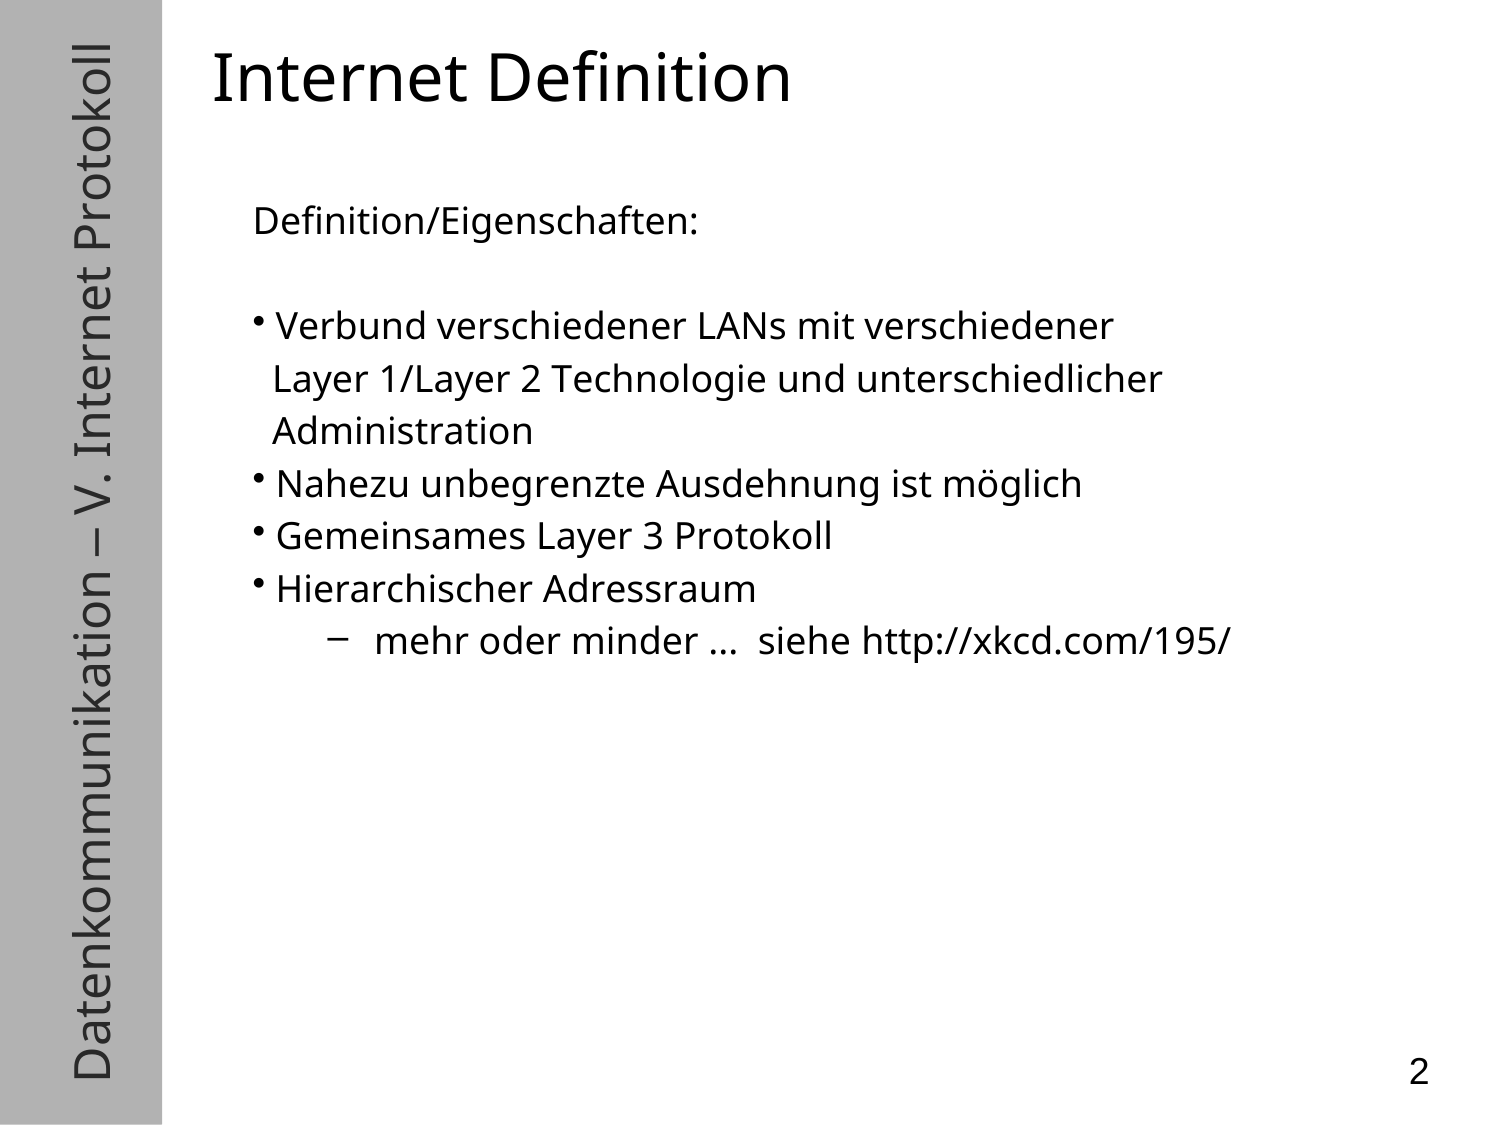

Internet Definition
Definition/Eigenschaften:
 Verbund verschiedener LANs mit verschiedener
 Layer 1/Layer 2 Technologie und unterschiedlicher
 Administration
 Nahezu unbegrenzte Ausdehnung ist möglich
 Gemeinsames Layer 3 Protokoll
 Hierarchischer Adressraum
mehr oder minder ... siehe http://xkcd.com/195/
Datenkommunikation – V. Internet Protokoll